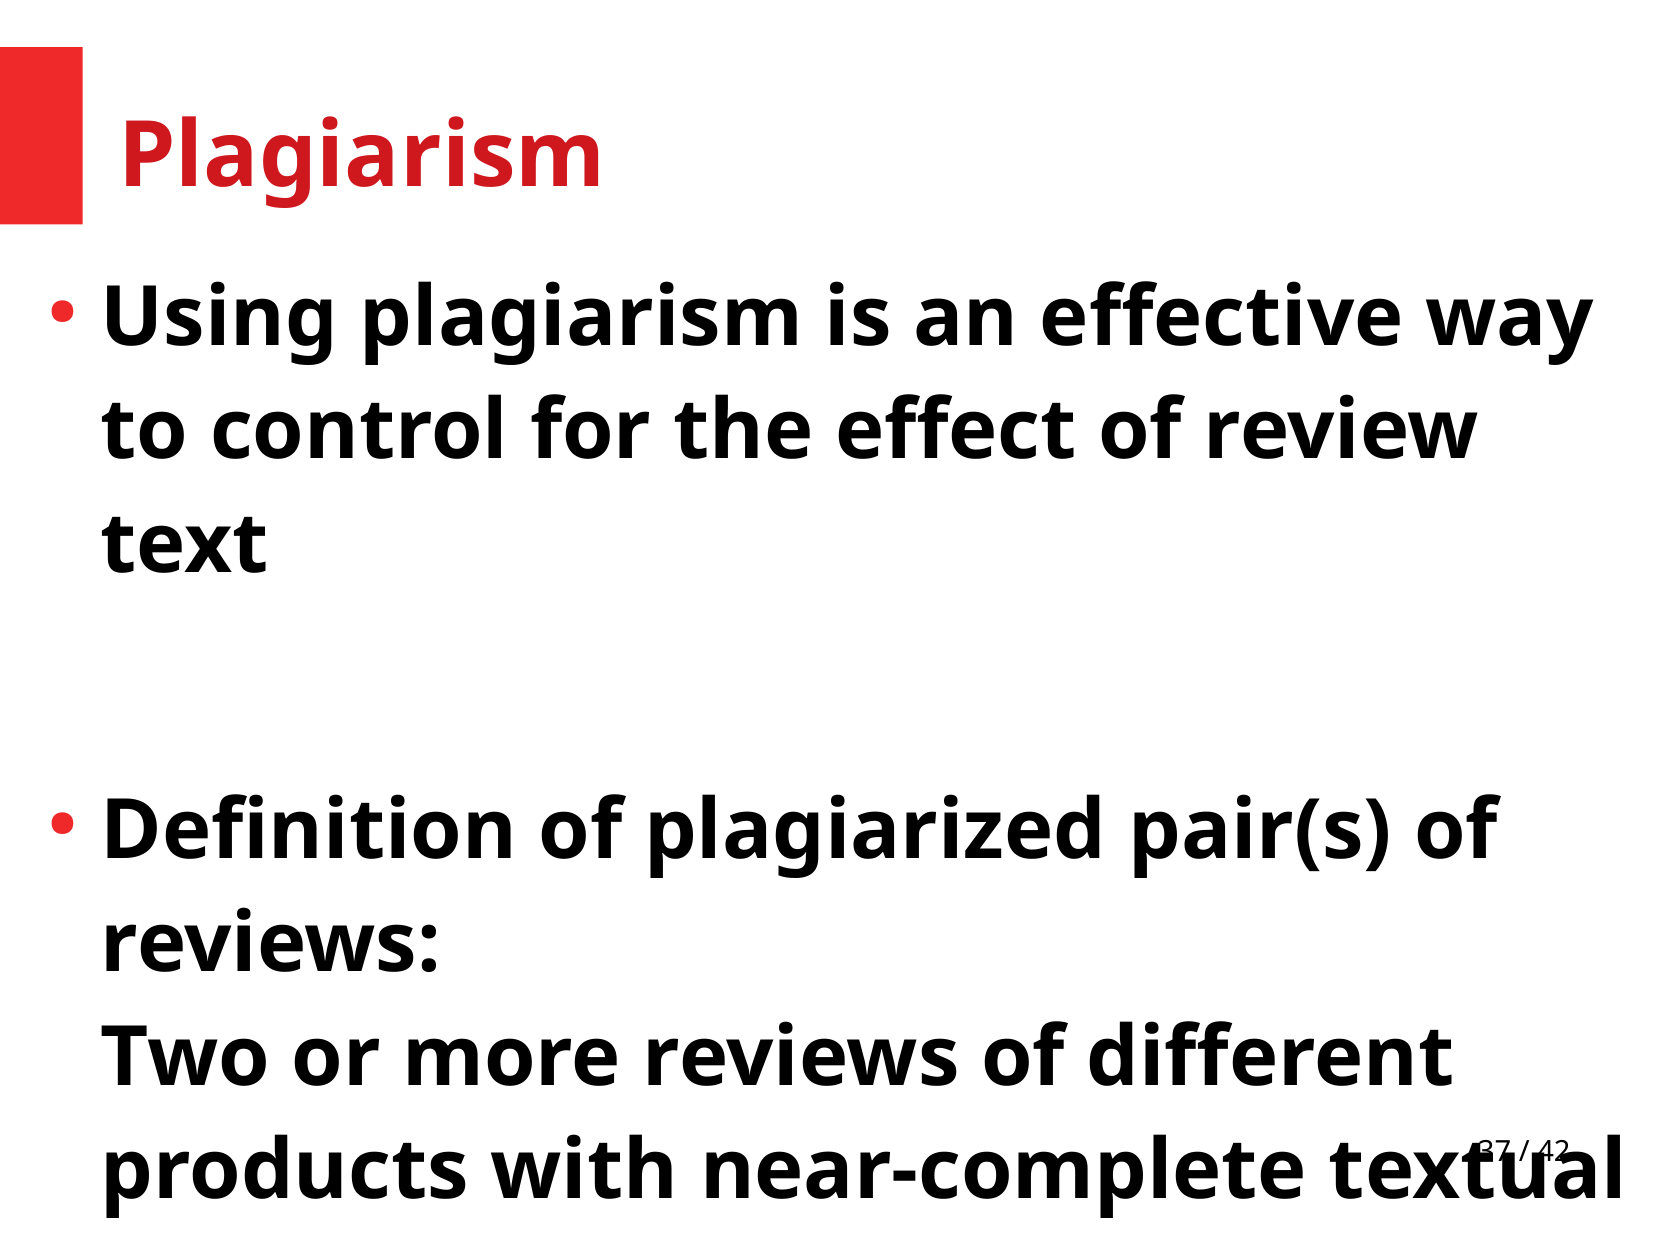

# Plagiarism
Using plagiarism is an effective way to control for the effect of review text
Definition of plagiarized pair(s) of reviews:
Two or more reviews of different products with near-complete textual overlap
Authors consider %70 of textual overlap as plagiarism.
37